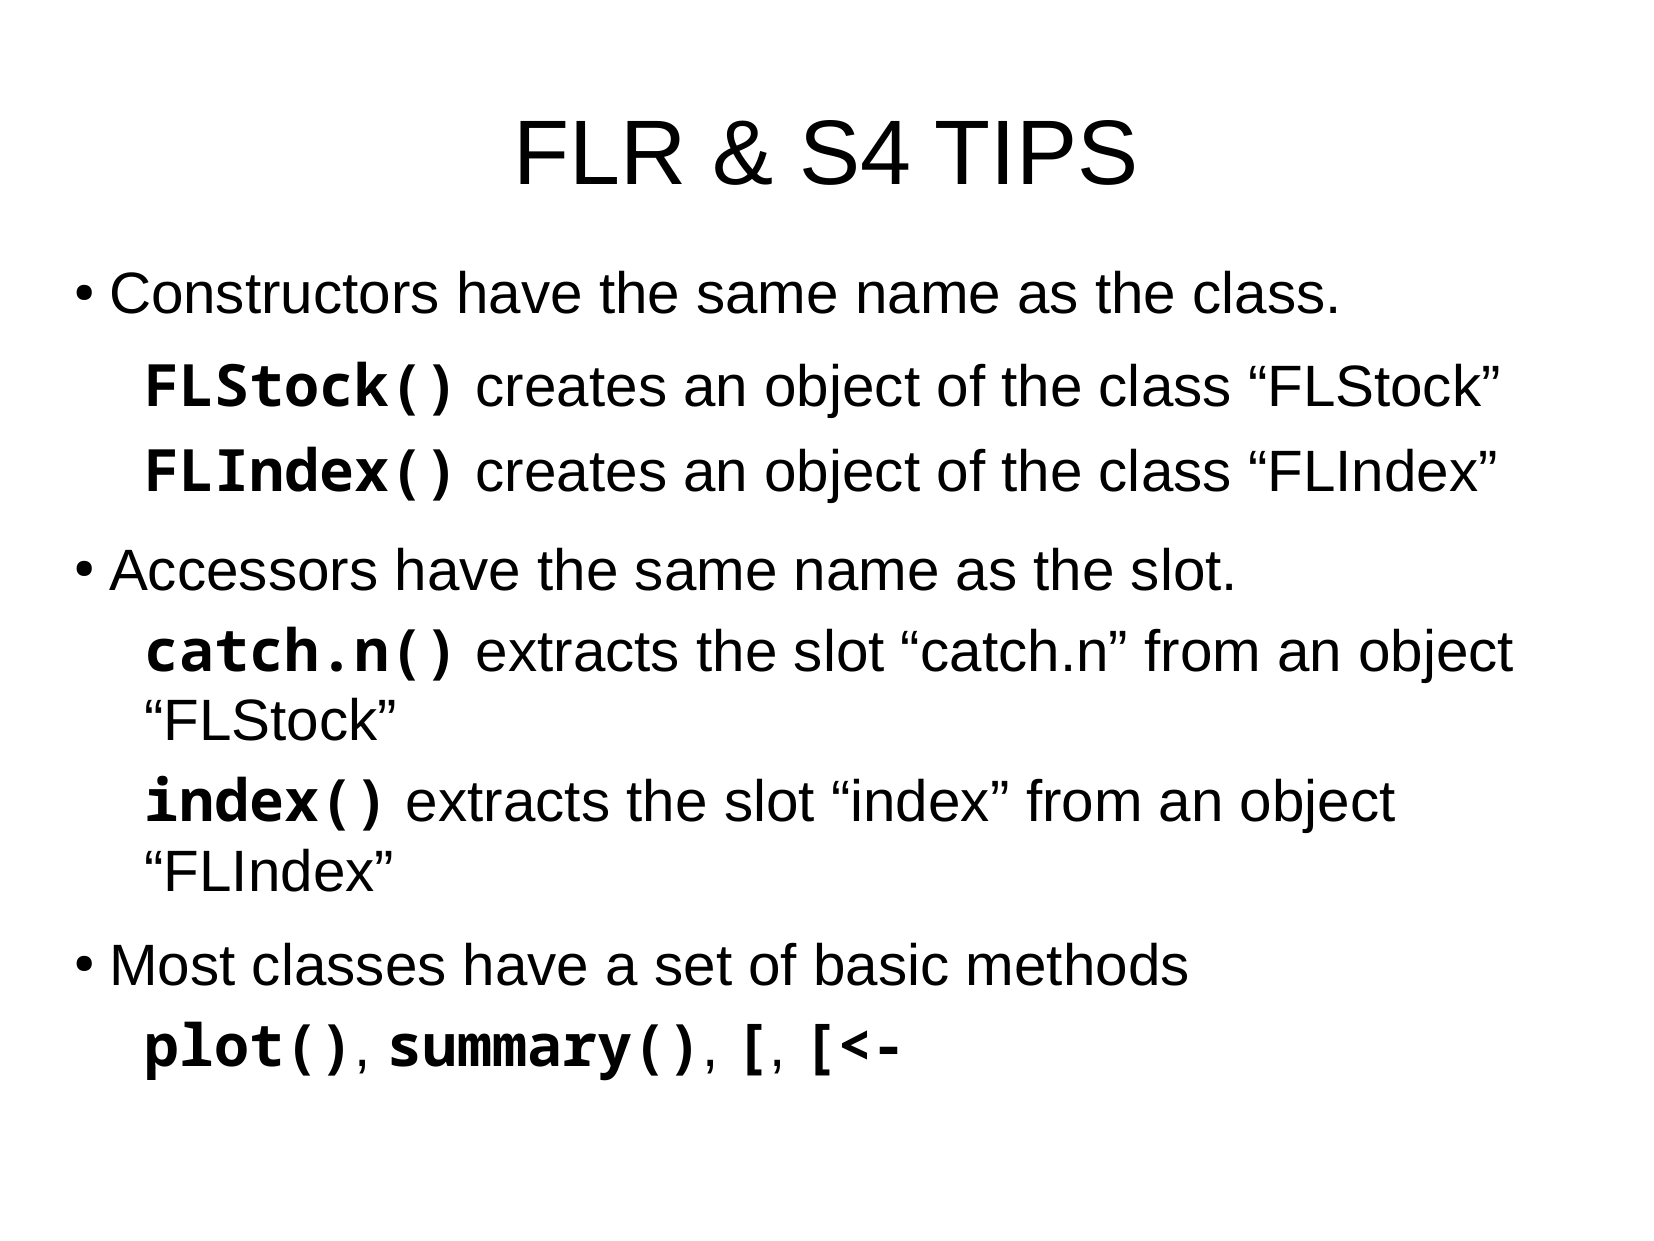

# FLR & S4 TIPS
Constructors have the same name as the class.
FLStock() creates an object of the class “FLStock”
FLIndex() creates an object of the class “FLIndex”
Accessors have the same name as the slot.
catch.n() extracts the slot “catch.n” from an object “FLStock”
index() extracts the slot “index” from an object “FLIndex”
Most classes have a set of basic methods
plot(), summary(), [, [<-